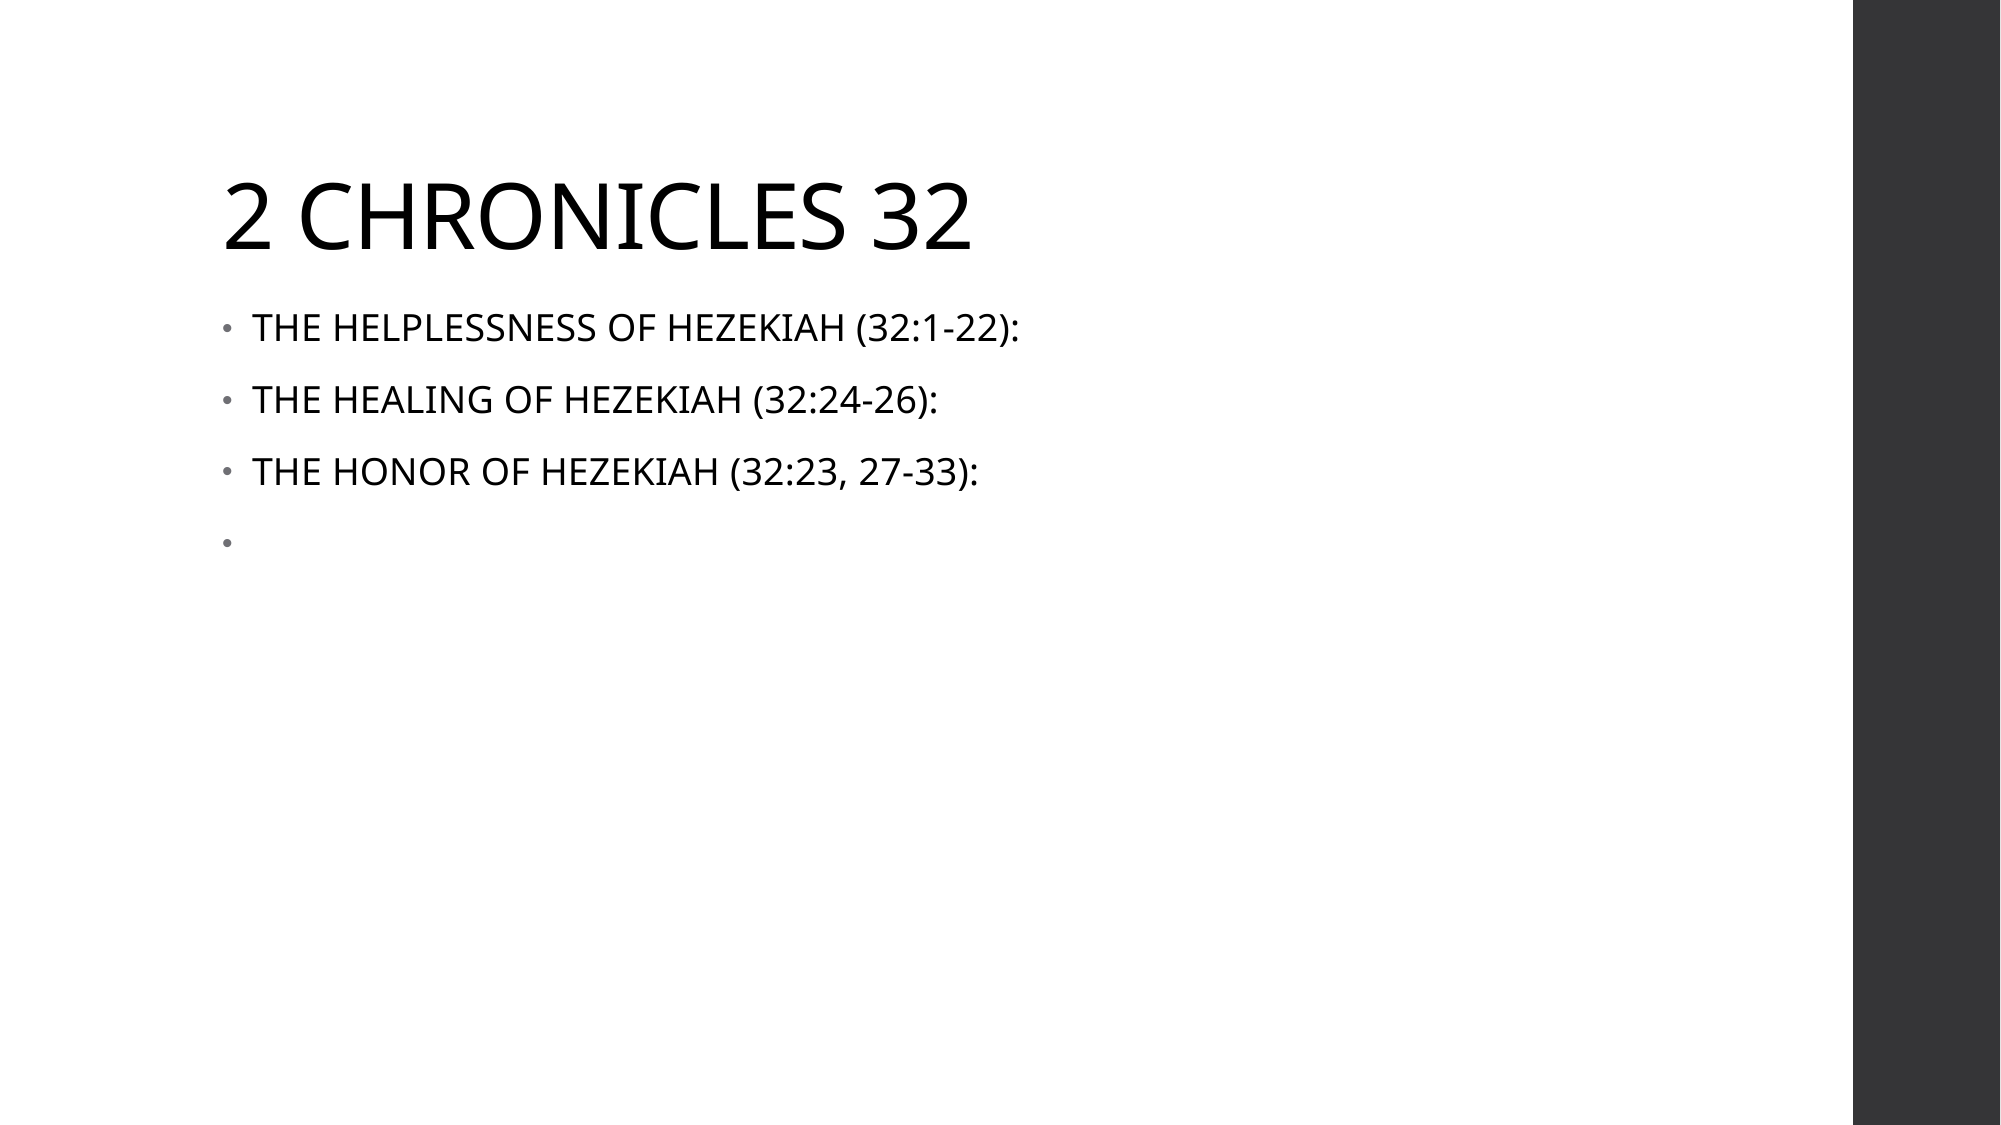

# 2 CHRONICLES 32
THE HELPLESSNESS OF HEZEKIAH (32:1-22):
THE HEALING OF HEZEKIAH (32:24-26):
THE HONOR OF HEZEKIAH (32:23, 27-33):